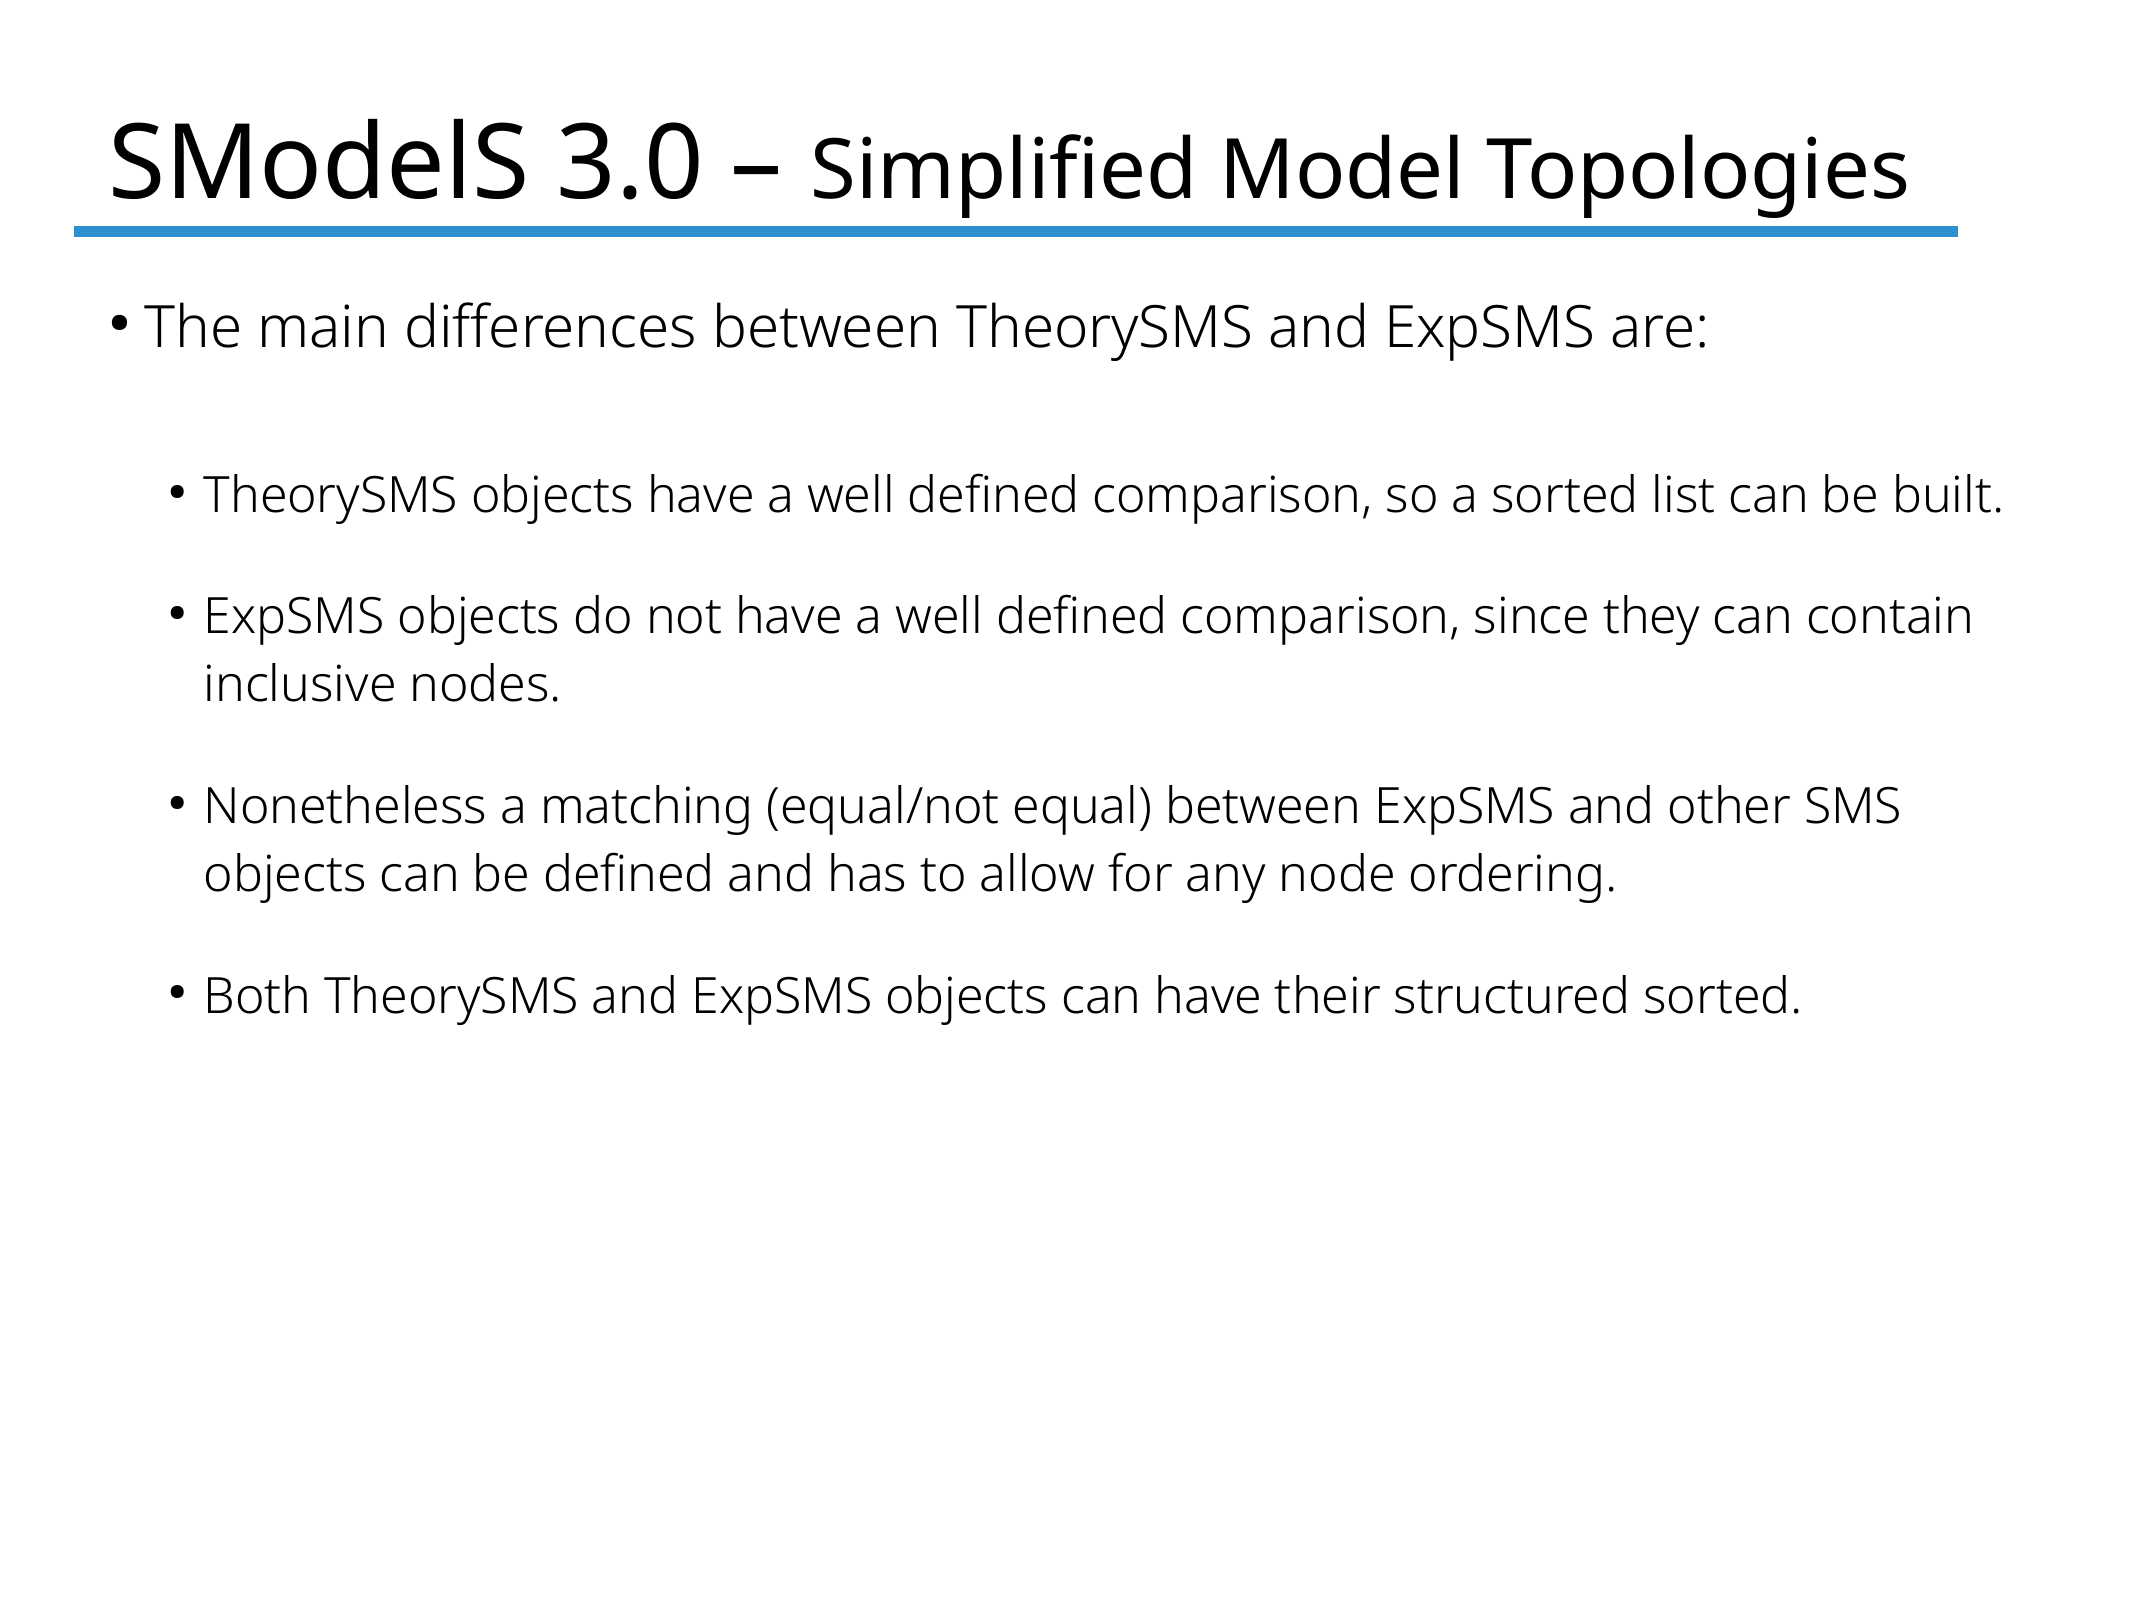

SModelS 3.0 – Simplified Model Topologies
The main differences between TheorySMS and ExpSMS are:
TheorySMS objects have a well defined comparison, so a sorted list can be built.
ExpSMS objects do not have a well defined comparison, since they can contain inclusive nodes.
Nonetheless a matching (equal/not equal) between ExpSMS and other SMS objects can be defined and has to allow for any node ordering.
Both TheorySMS and ExpSMS objects can have their structured sorted.